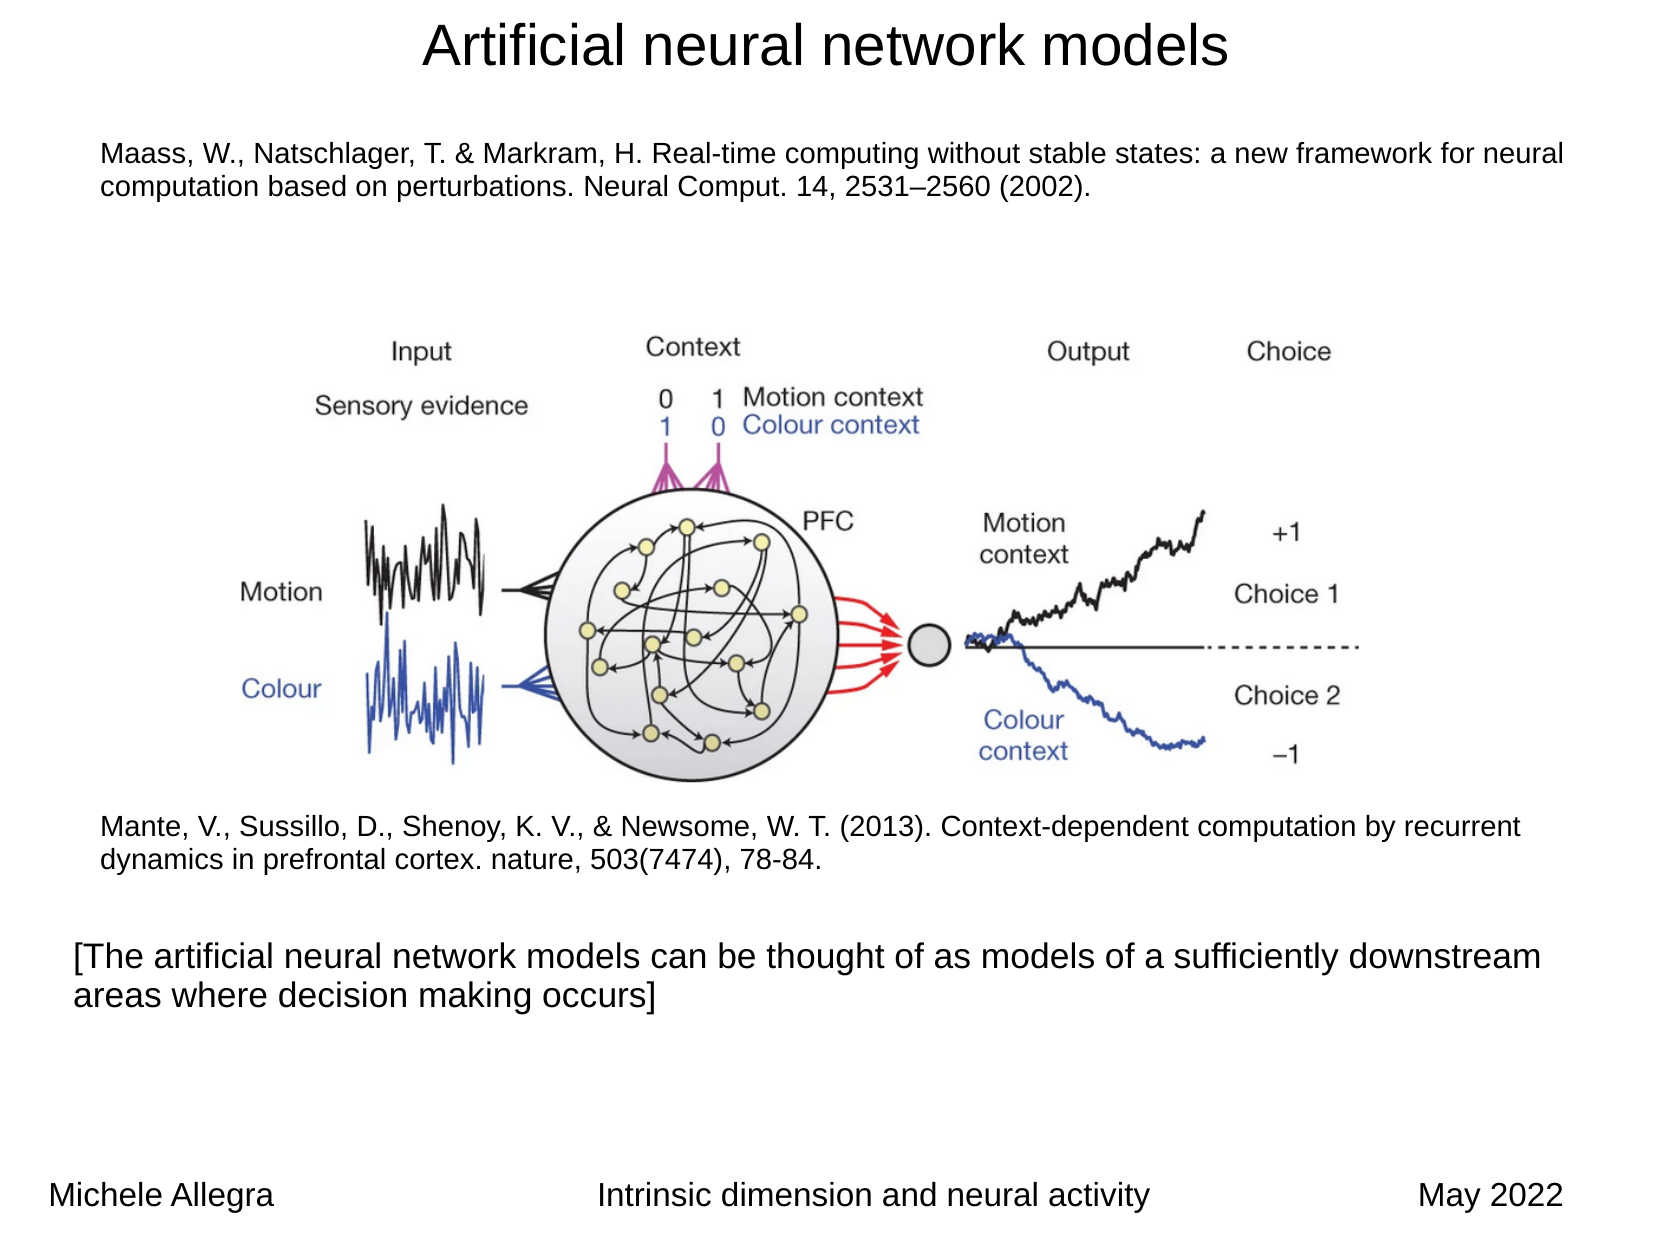

# Artificial neural network models
Maass, W., Natschlager, T. & Markram, H. Real-time computing without stable states: a new framework for neural computation based on perturbations. Neural Comput. 14, 2531–2560 (2002).
Mante, V., Sussillo, D., Shenoy, K. V., & Newsome, W. T. (2013). Context-dependent computation by recurrent dynamics in prefrontal cortex. nature, 503(7474), 78-84.
[The artificial neural network models can be thought of as models of a sufficiently downstream areas where decision making occurs]
Michele Allegra Intrinsic dimension and neural activity May 2022